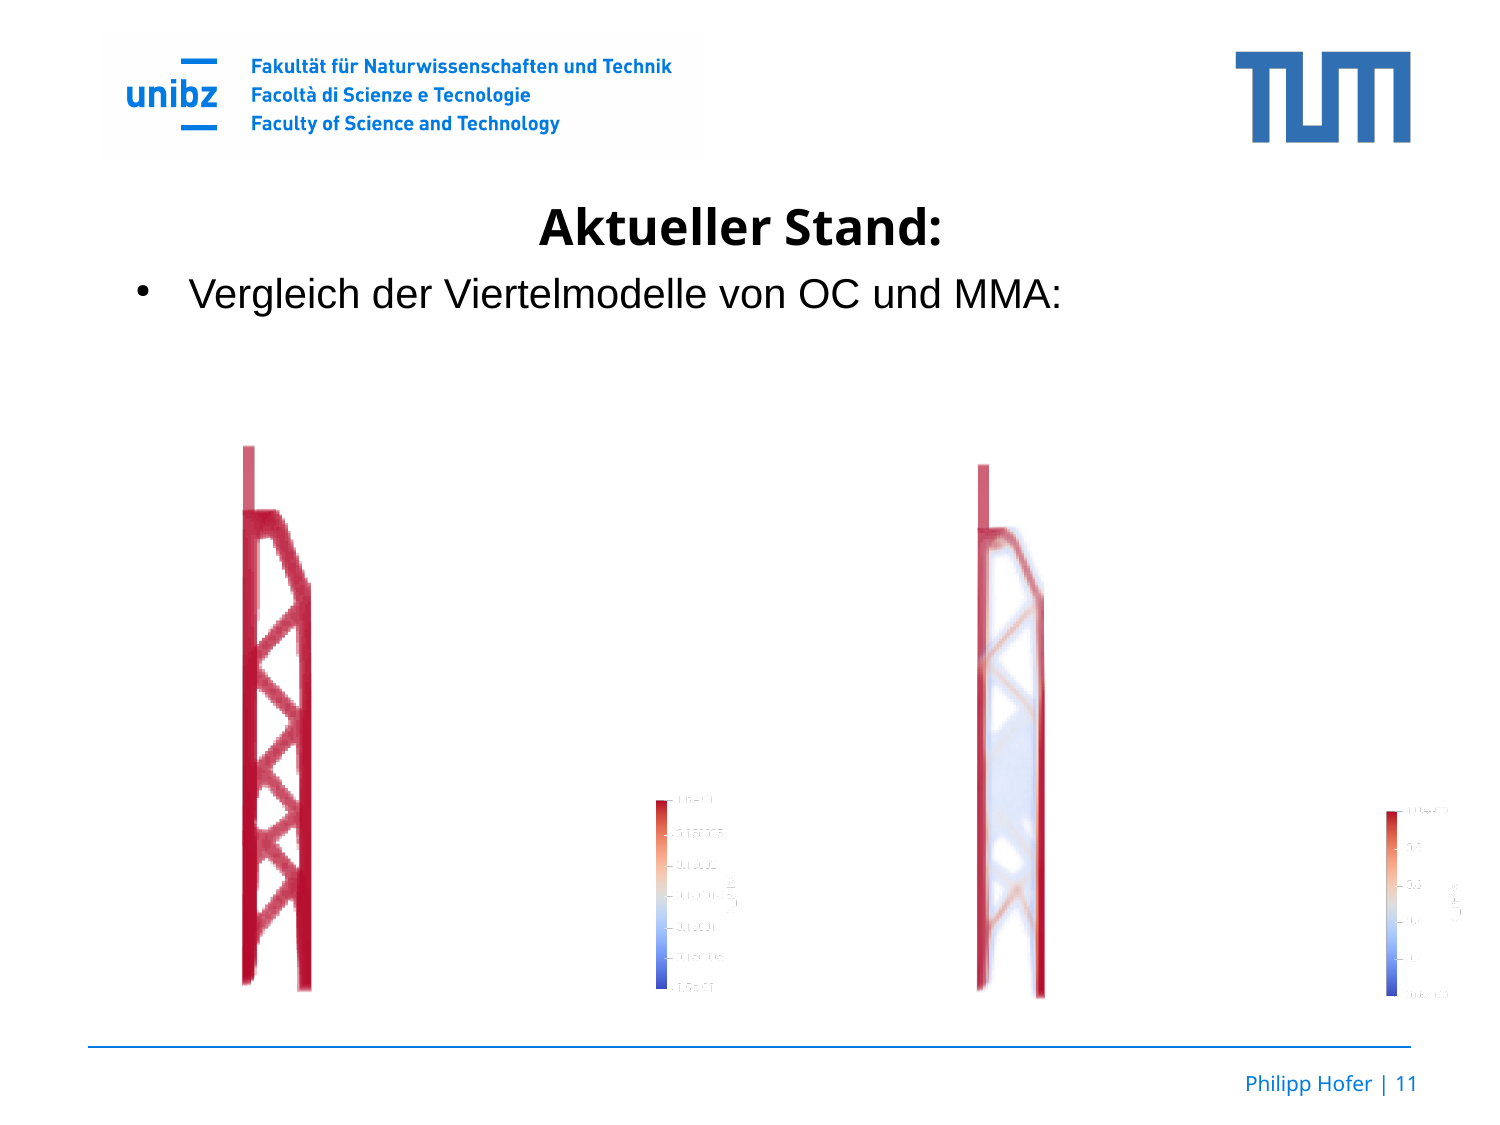

Aktueller Stand:
Vergleich der Viertelmodelle von OC und MMA: